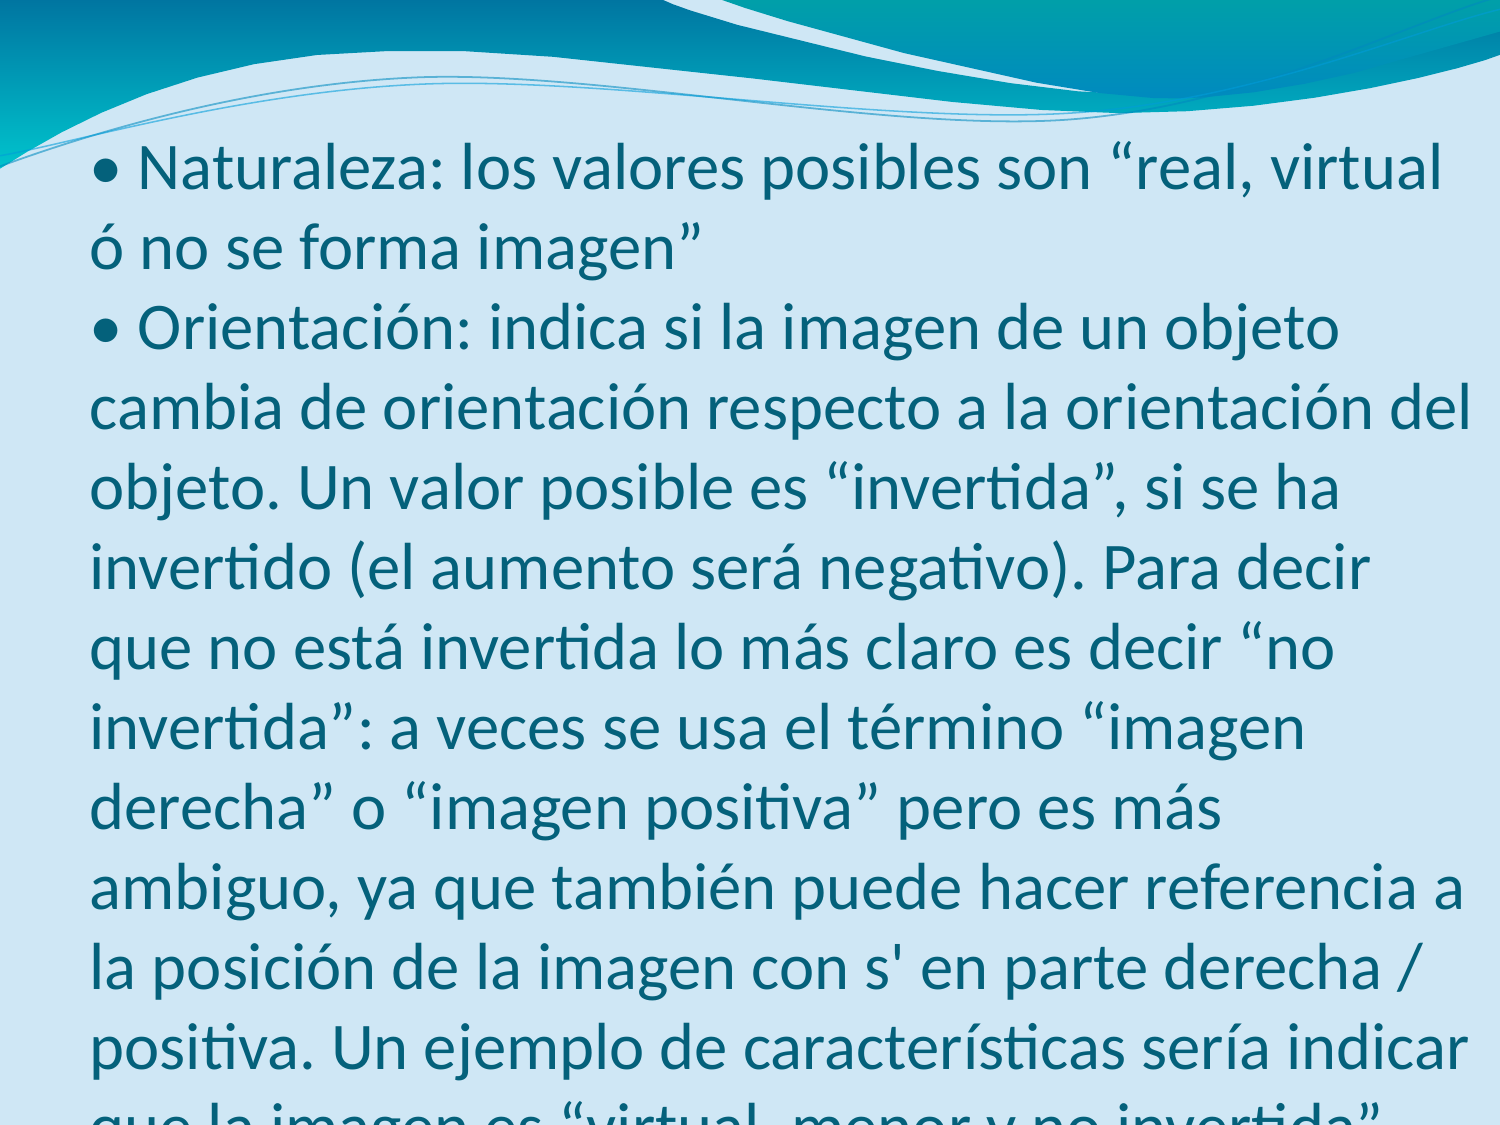

# • Naturaleza: los valores posibles son “real, virtual ó no se forma imagen” • Orientación: indica si la imagen de un objeto cambia de orientación respecto a la orientación del objeto. Un valor posible es “invertida”, si se ha invertido (el aumento será negativo). Para decir que no está invertida lo más claro es decir “no invertida”: a veces se usa el término “imagen derecha” o “imagen positiva” pero es más ambiguo, ya que también puede hacer referencia a la posición de la imagen con s' en parte derecha / positiva. Un ejemplo de características sería indicar que la imagen es “virtual, menor y no invertida”